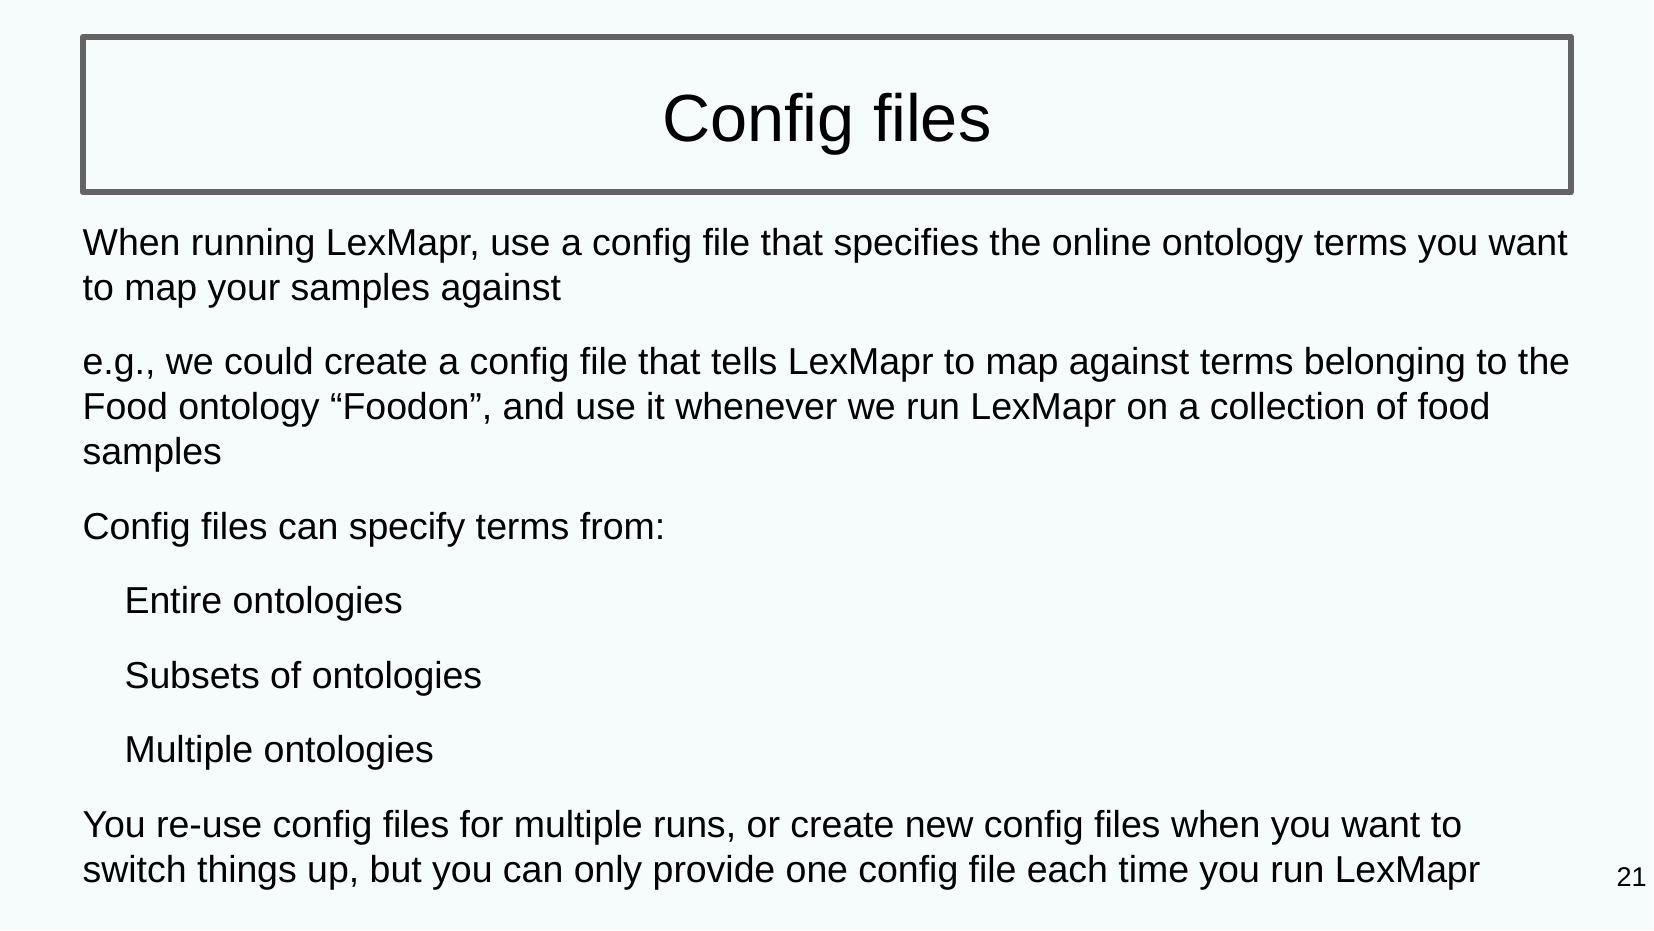

Config files
When running LexMapr, use a config file that specifies the online ontology terms you want to map your samples against
e.g., we could create a config file that tells LexMapr to map against terms belonging to the Food ontology “Foodon”, and use it whenever we run LexMapr on a collection of food samples
Config files can specify terms from:
 Entire ontologies
 Subsets of ontologies
 Multiple ontologies
You re-use config files for multiple runs, or create new config files when you want to switch things up, but you can only provide one config file each time you run LexMapr